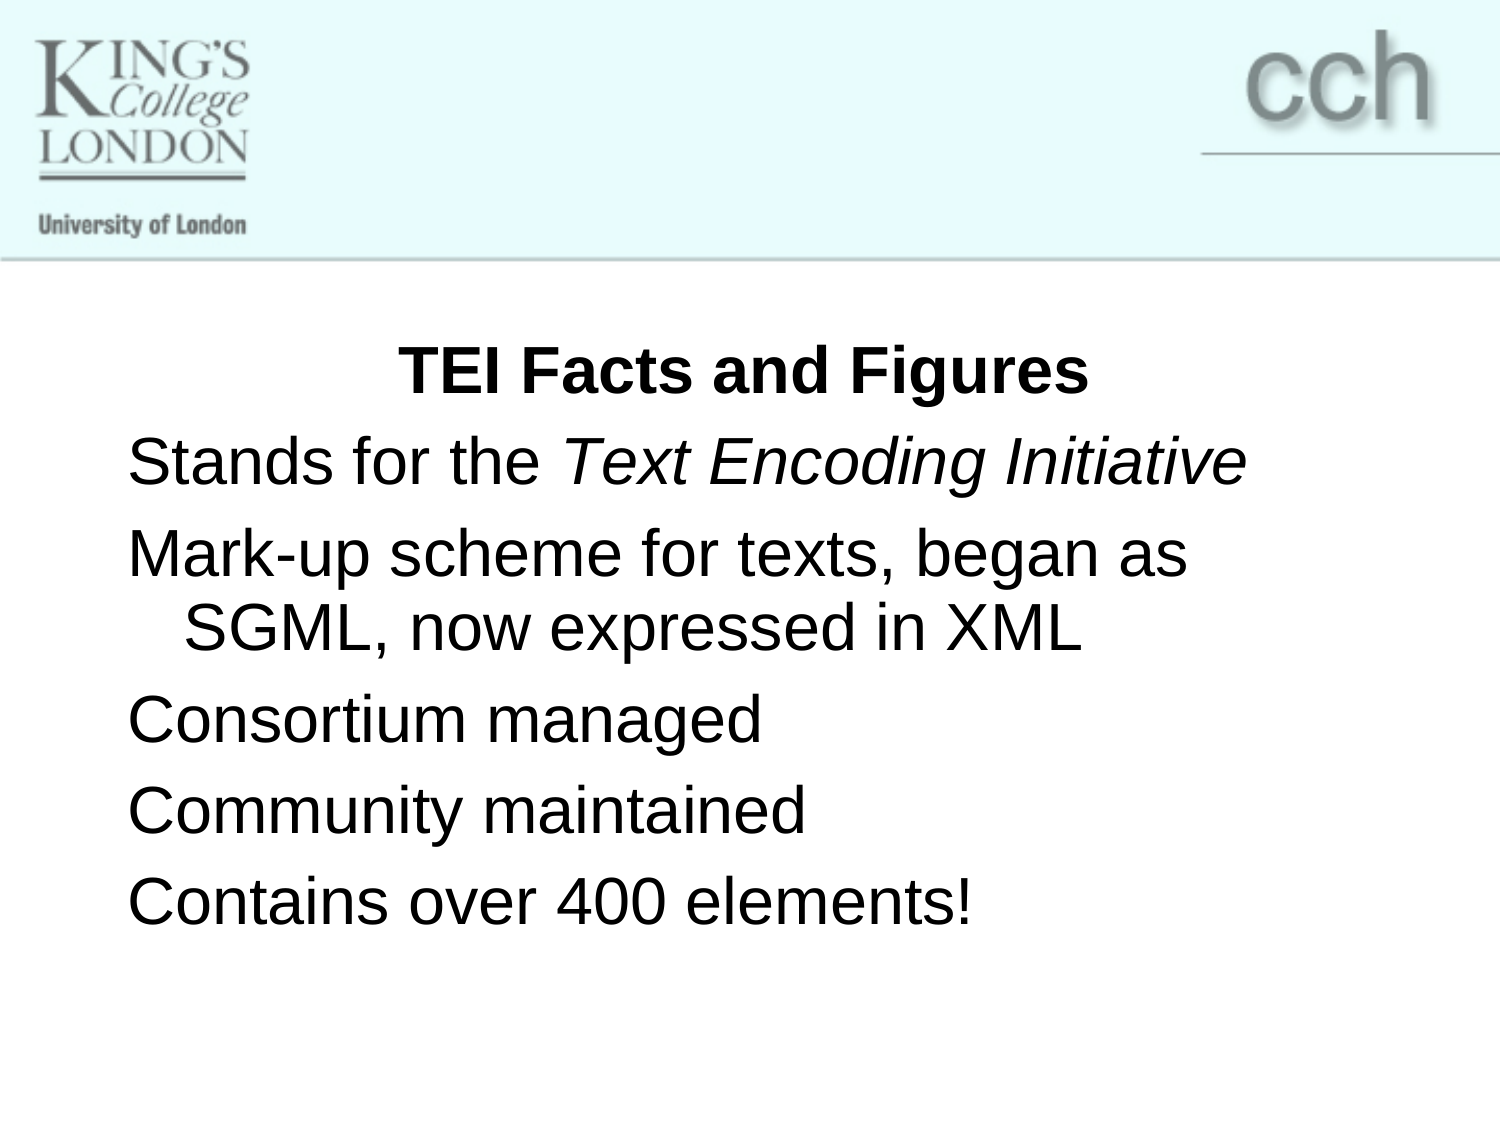

# TEI Facts and Figures
Stands for the Text Encoding Initiative
Mark-up scheme for texts, began as SGML, now expressed in XML
Consortium managed
Community maintained
Contains over 400 elements!